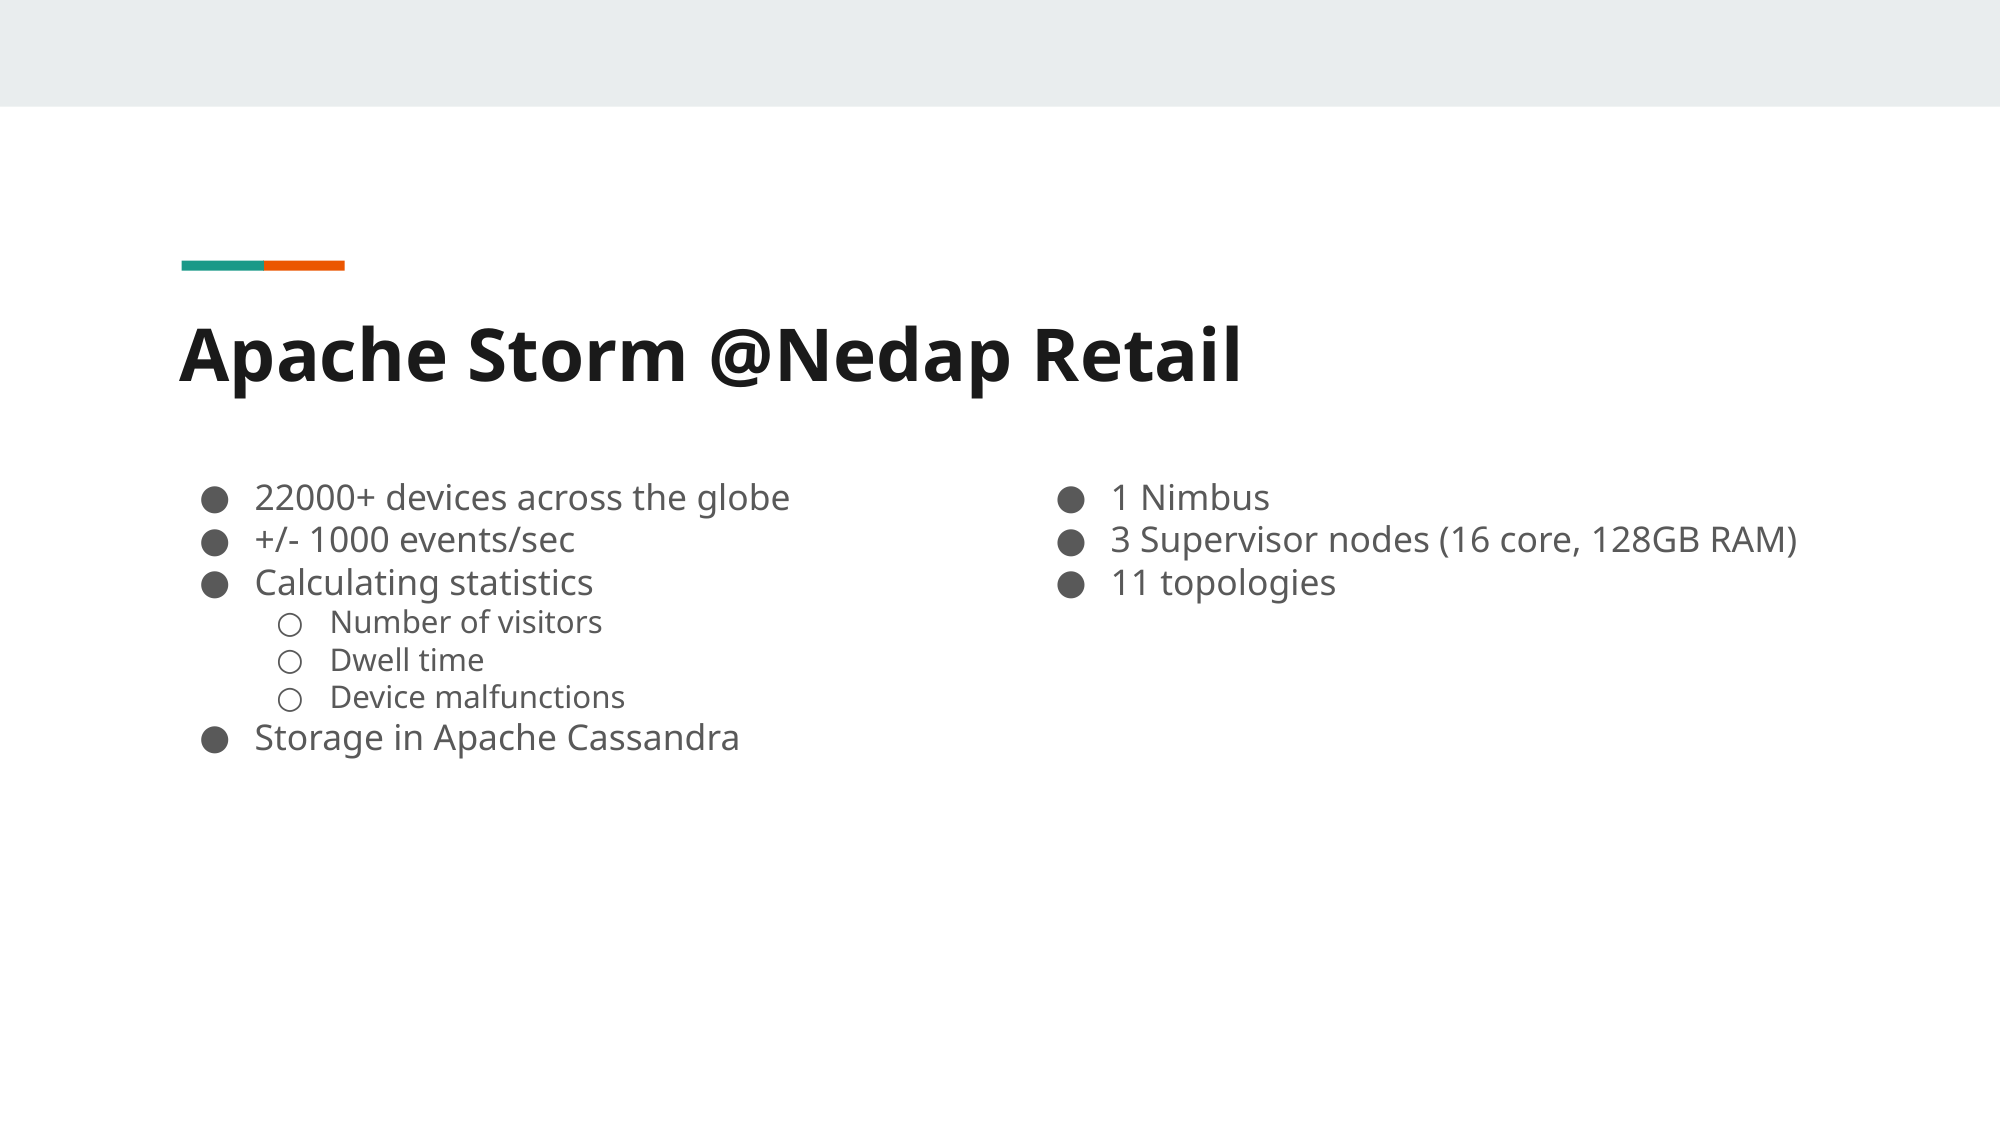

# Apache Storm @Nedap Retail
22000+ devices across the globe
+/- 1000 events/sec
Calculating statistics
Number of visitors
Dwell time
Device malfunctions
Storage in Apache Cassandra
1 Nimbus
3 Supervisor nodes (16 core, 128GB RAM)
11 topologies